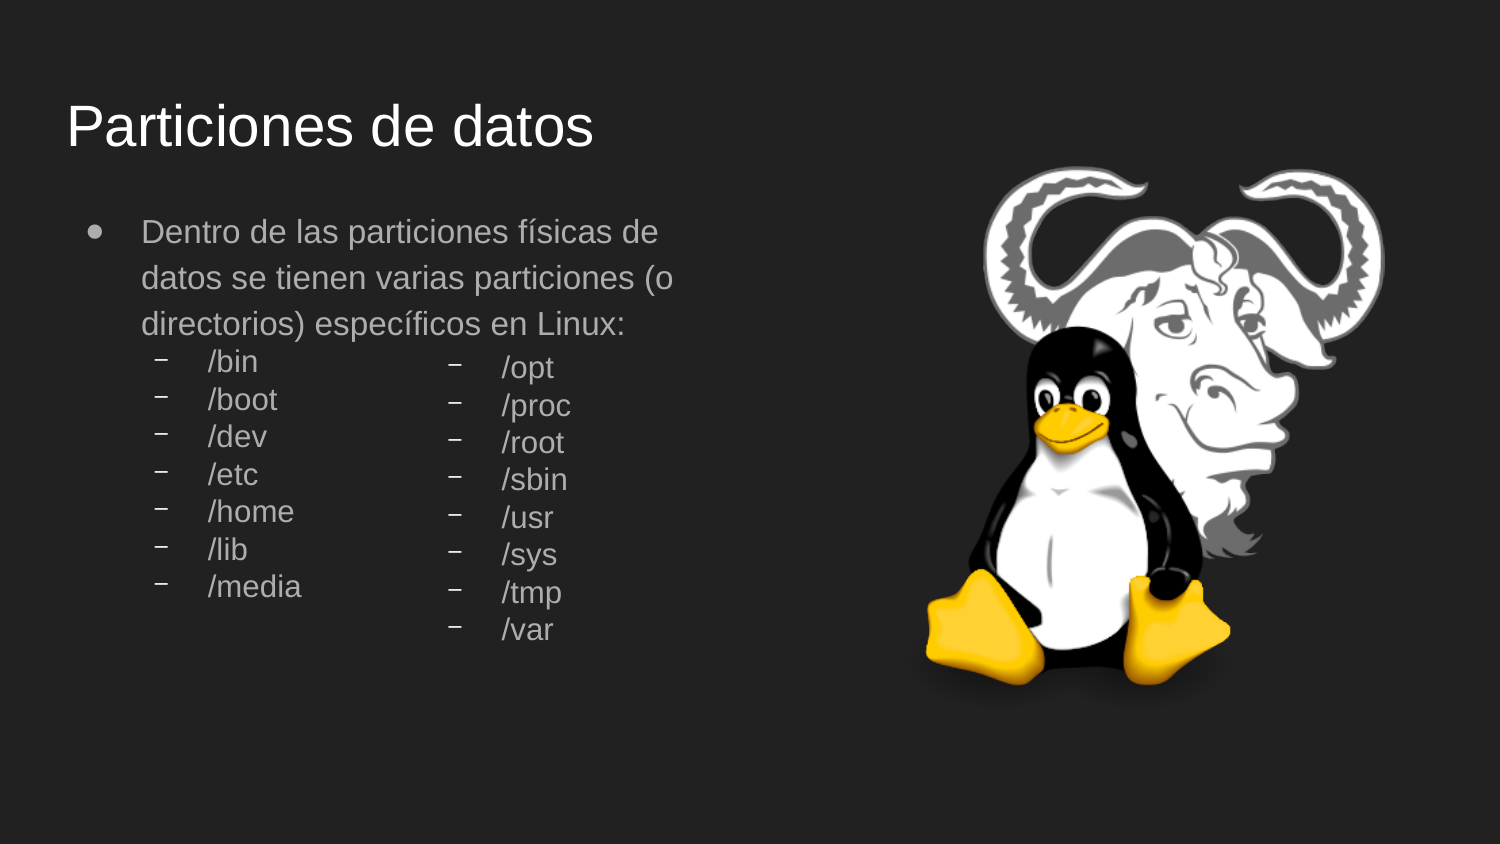

# Particiones de datos
Dentro de las particiones físicas de datos se tienen varias particiones (o directorios) específicos en Linux:
/bin
/boot
/dev
/etc
/home
/lib
/media
/opt
/proc
/root
/sbin
/usr
/sys
/tmp
/var